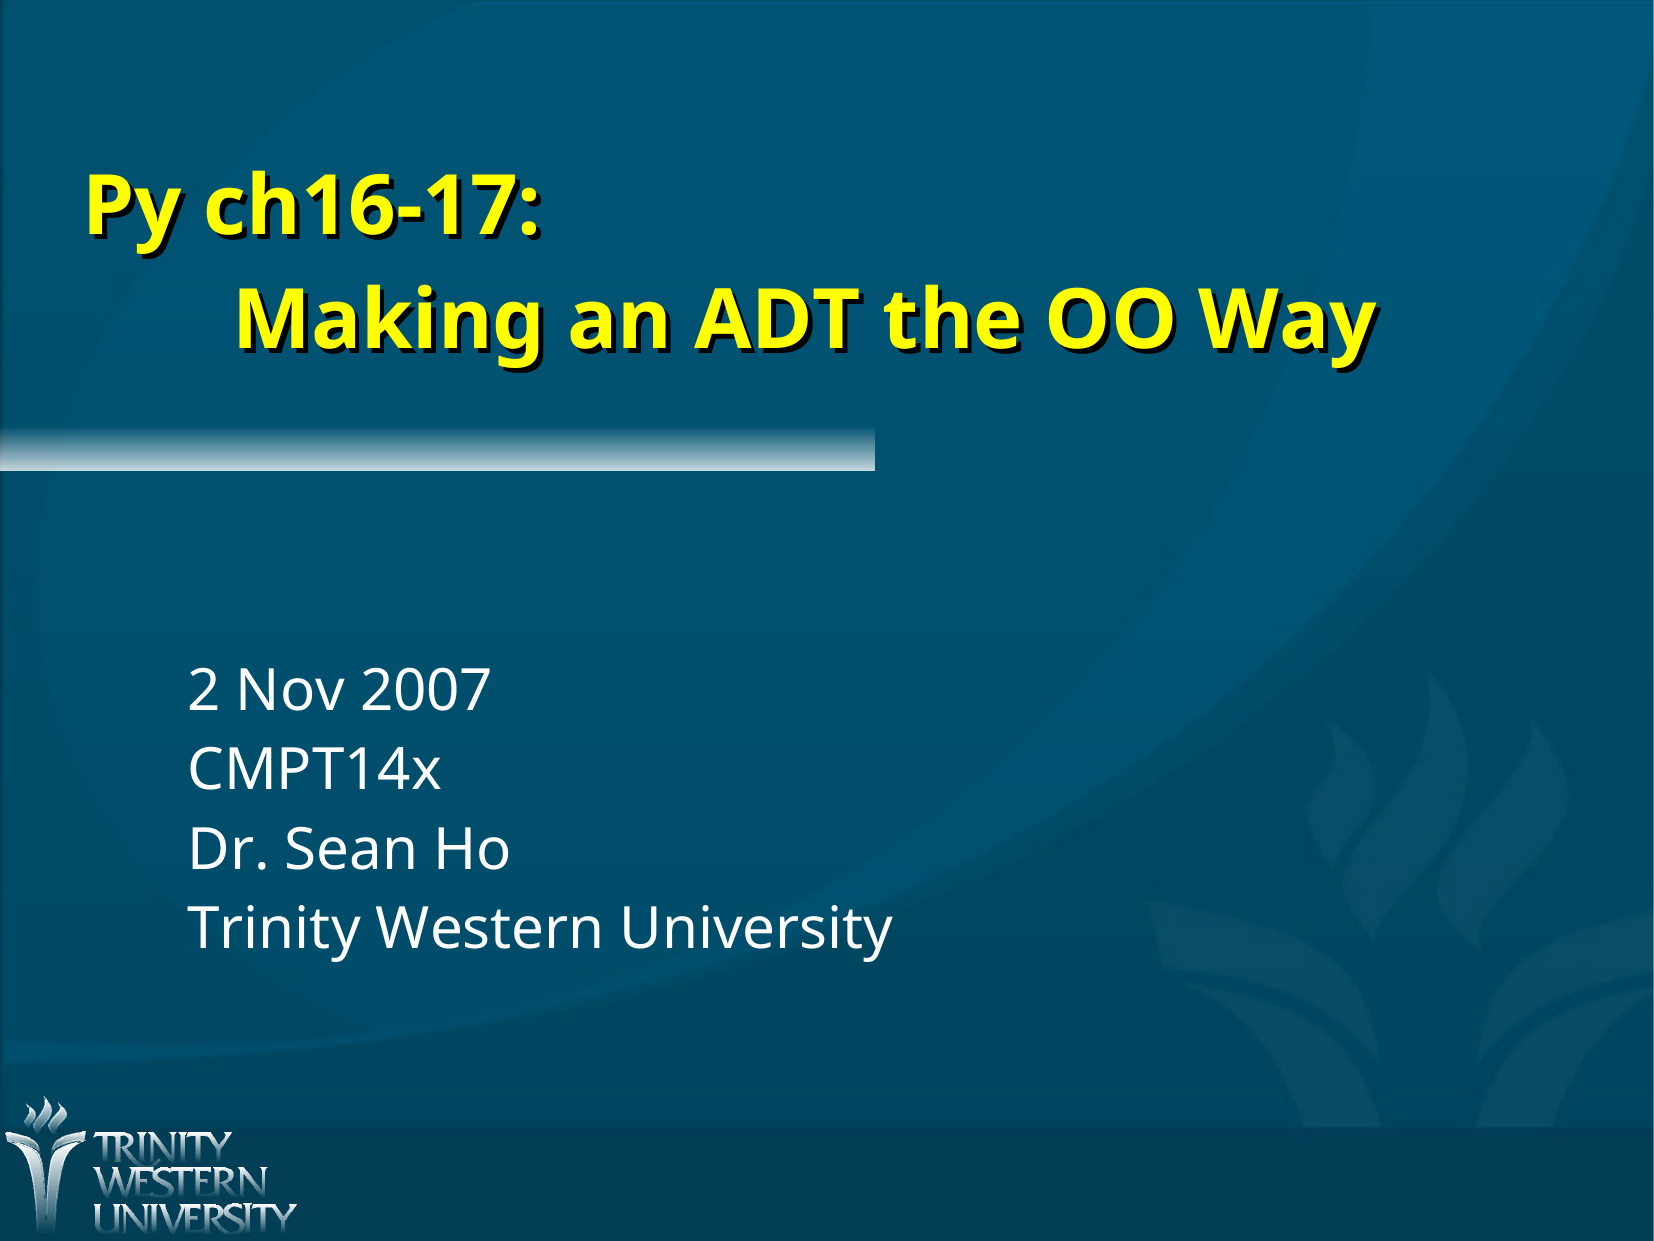

# Py ch16-17: Making an ADT the OO Way
2 Nov 2007
CMPT14x
Dr. Sean Ho
Trinity Western University